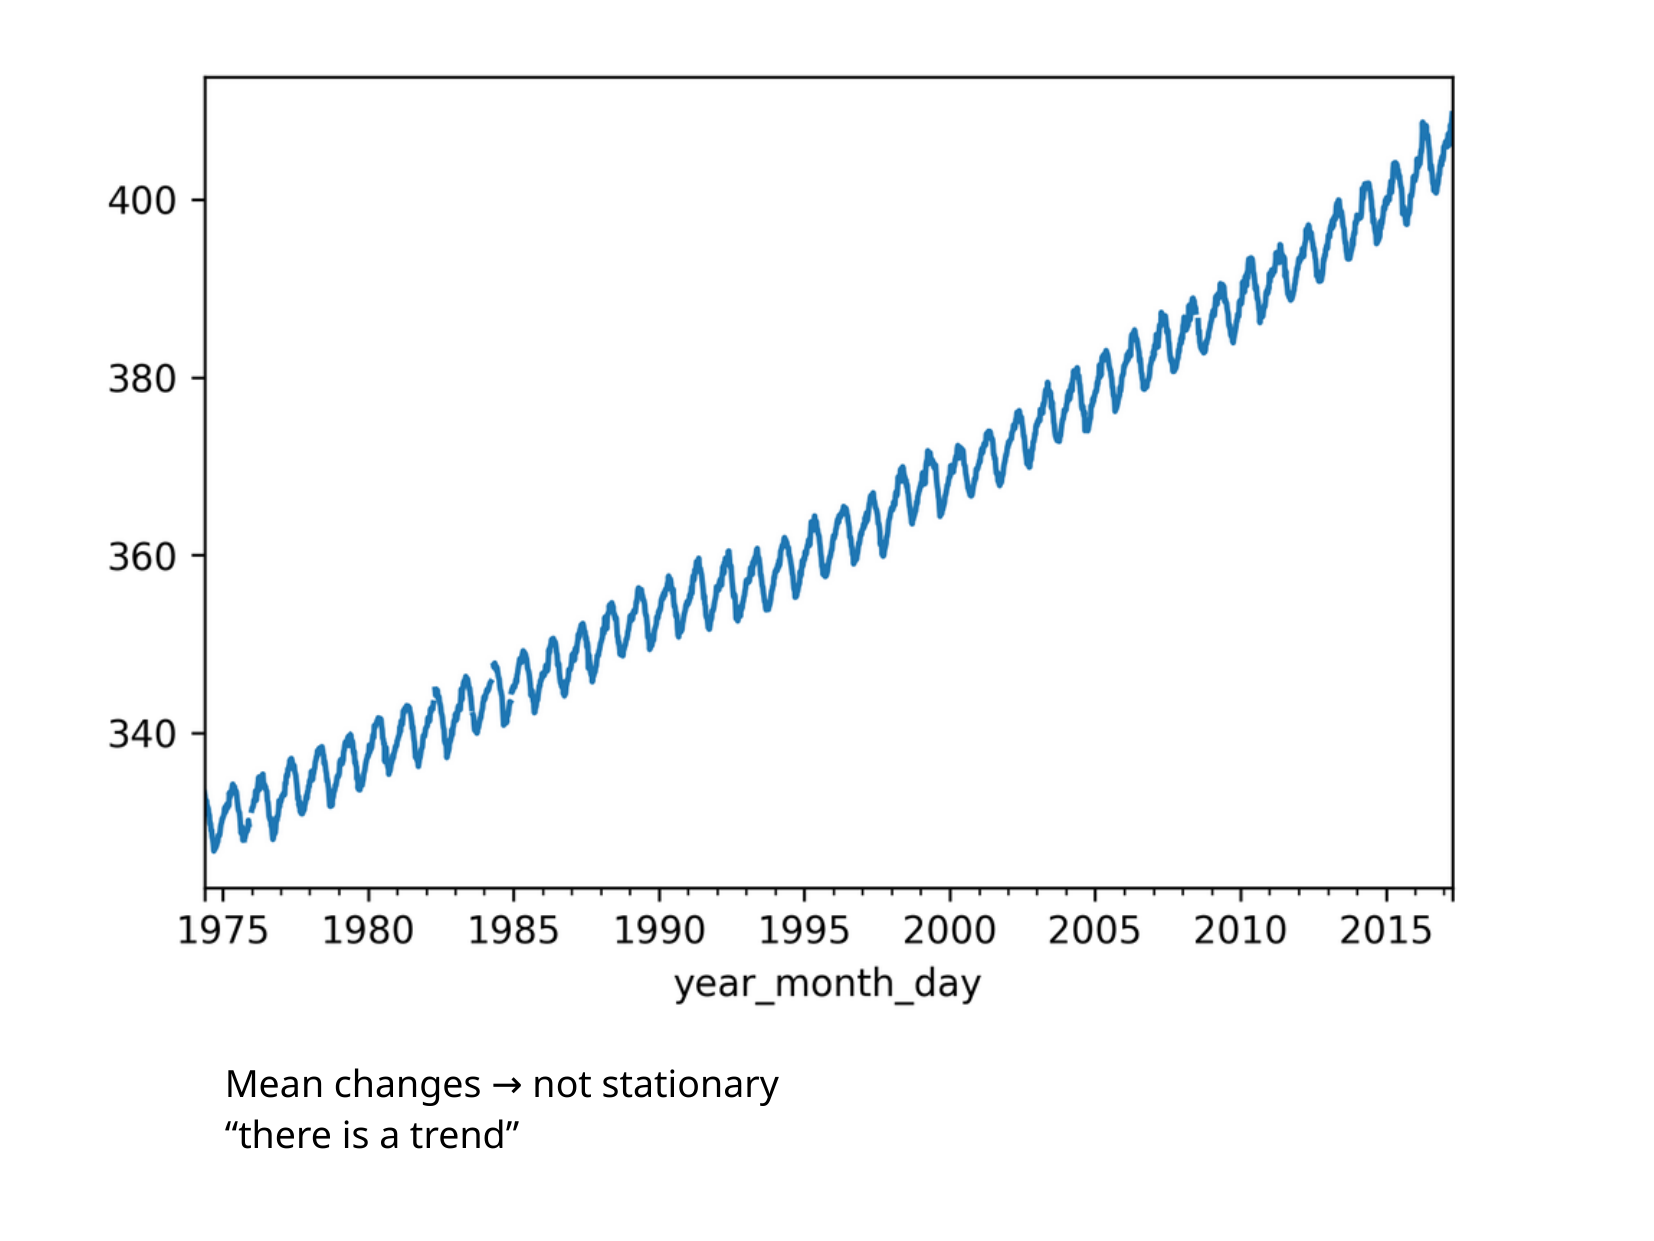

#
Mean changes → not stationary
“there is a trend”